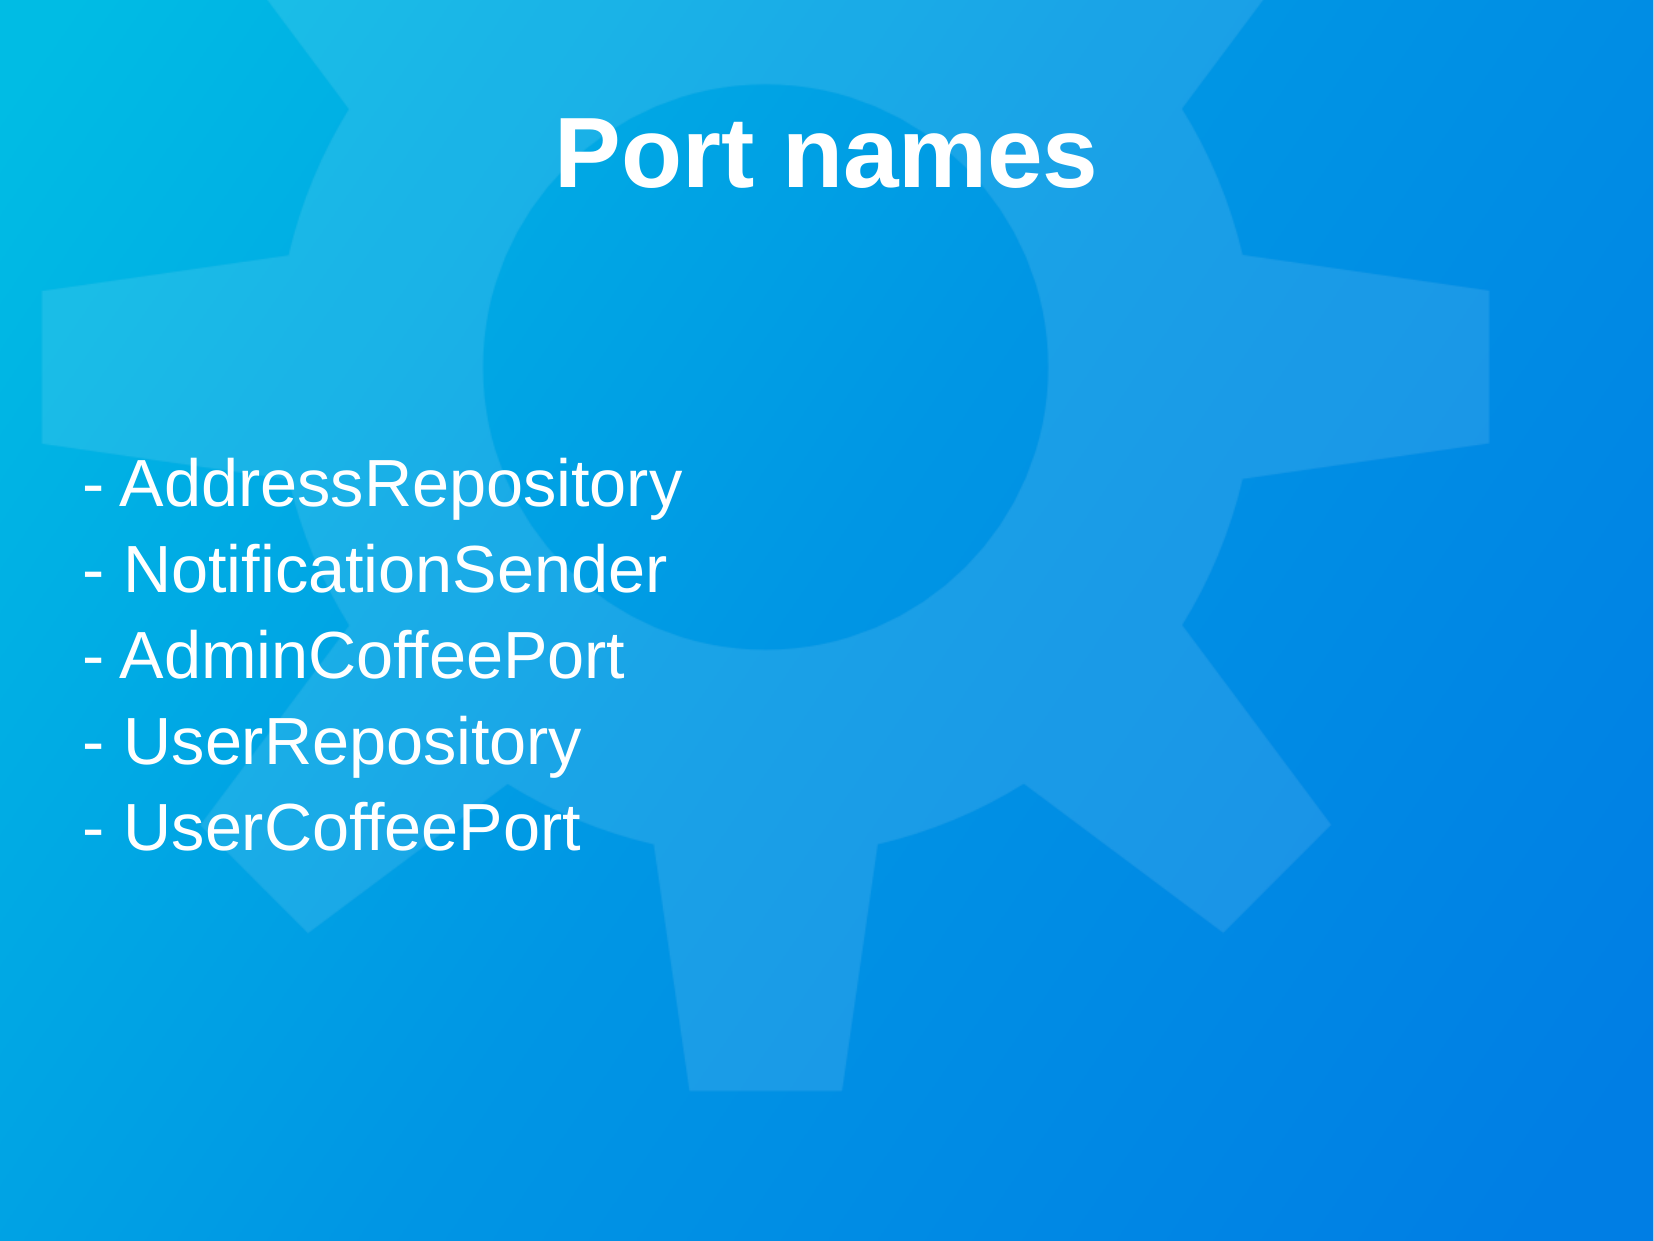

# Port names
- AddressRepository
- NotificationSender
- AdminCoffeePort
- UserRepository
- UserCoffeePort